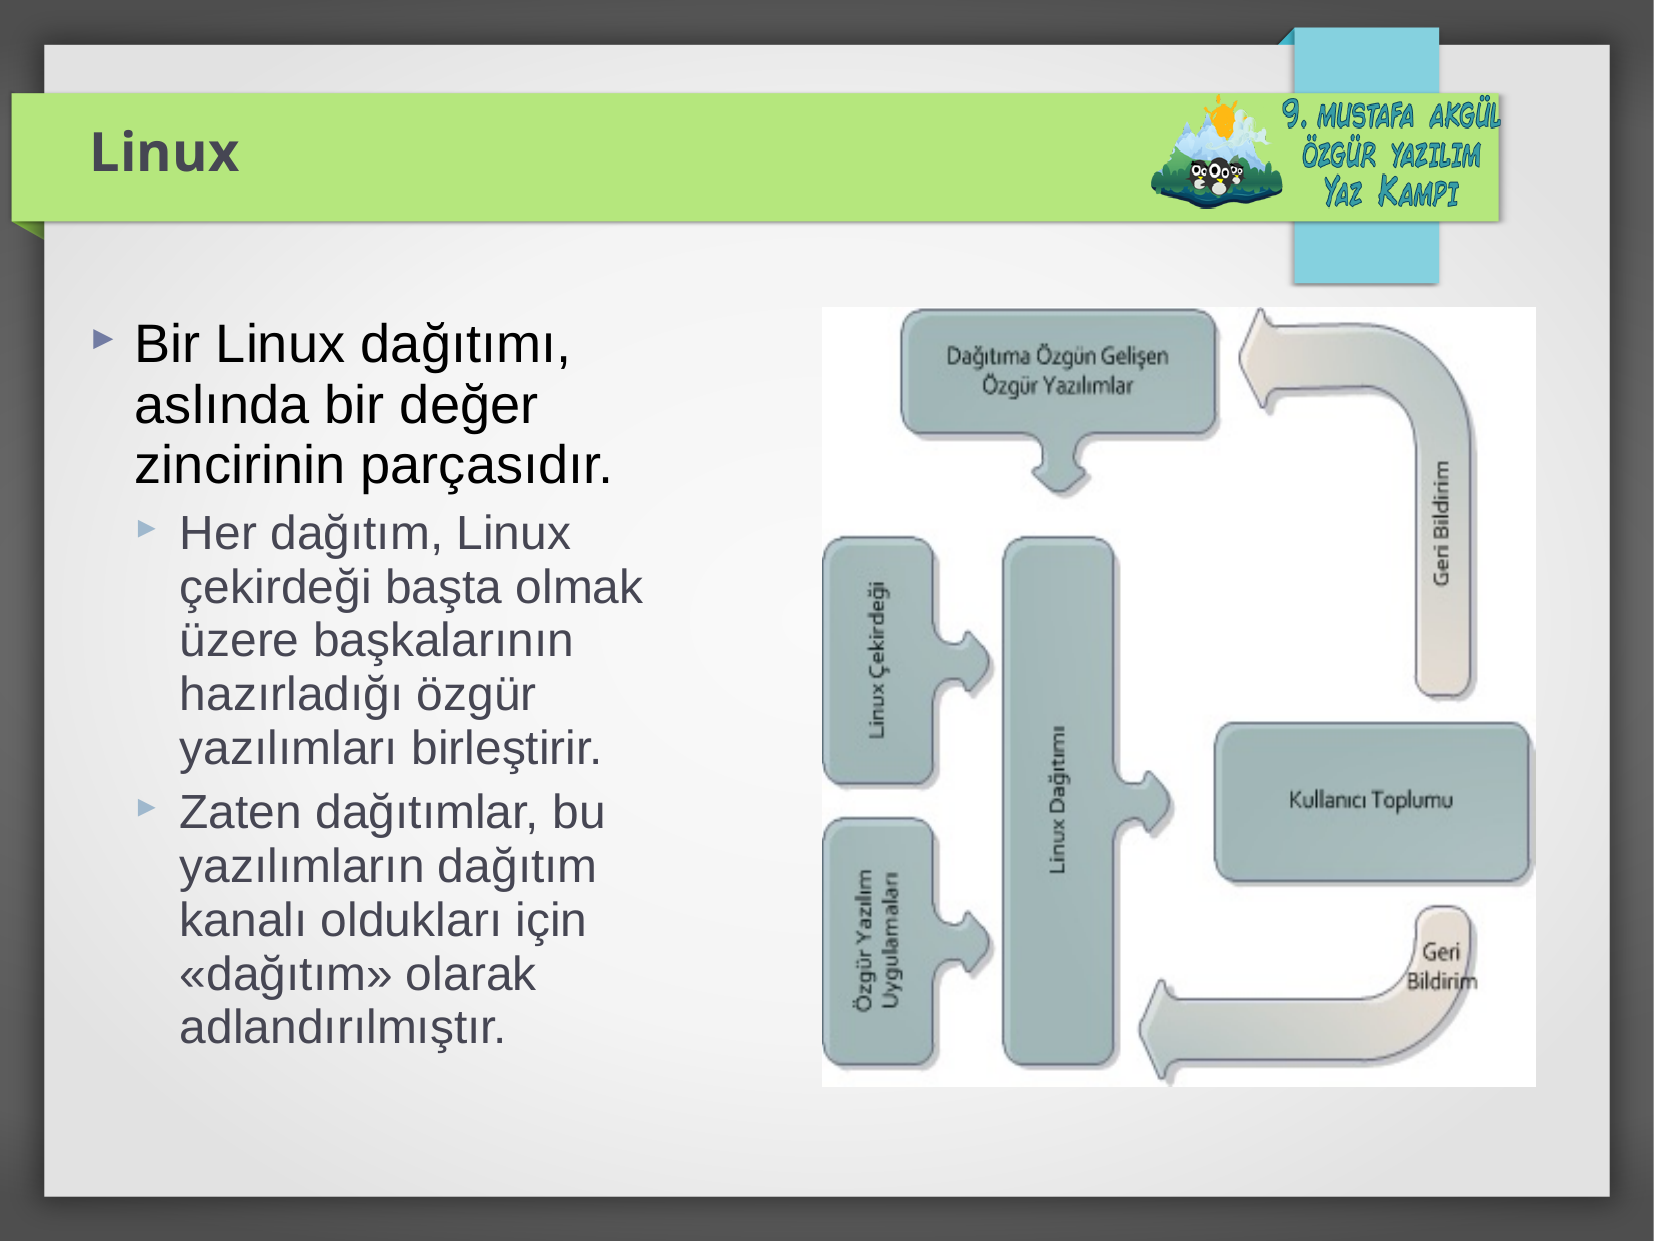

Linux
Bir Linux dağıtımı, aslında bir değer zincirinin parçasıdır.
Her dağıtım, Linux çekirdeği başta olmak üzere başkalarının hazırladığı özgür yazılımları birleştirir.
Zaten dağıtımlar, bu yazılımların dağıtım kanalı oldukları için «dağıtım» olarak adlandırılmıştır.